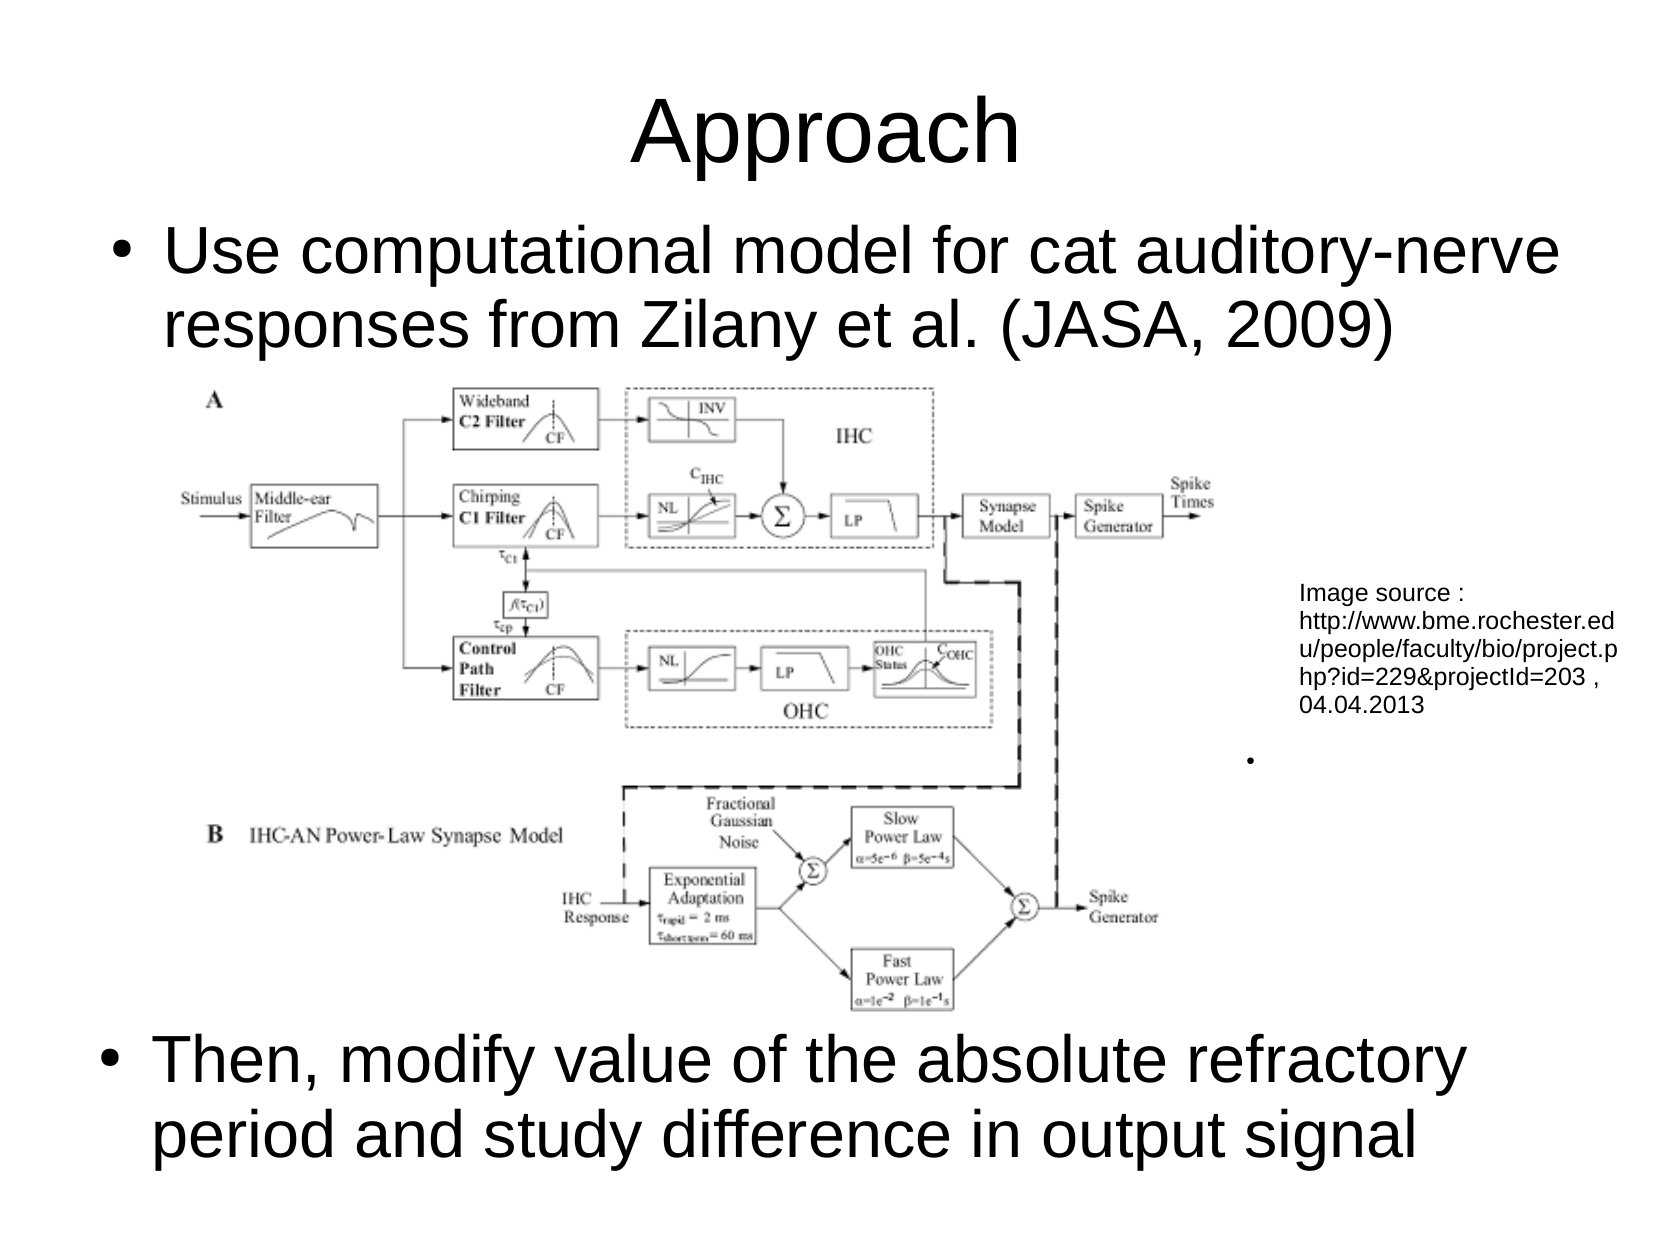

# Approach
Use computational model for cat auditory-nerve responses from Zilany et al. (JASA, 2009)
Image source : http://www.bme.rochester.edu/people/faculty/bio/project.php?id=229&projectId=203 , 04.04.2013
Then, modify value of the absolute refractory period and study difference in output signal